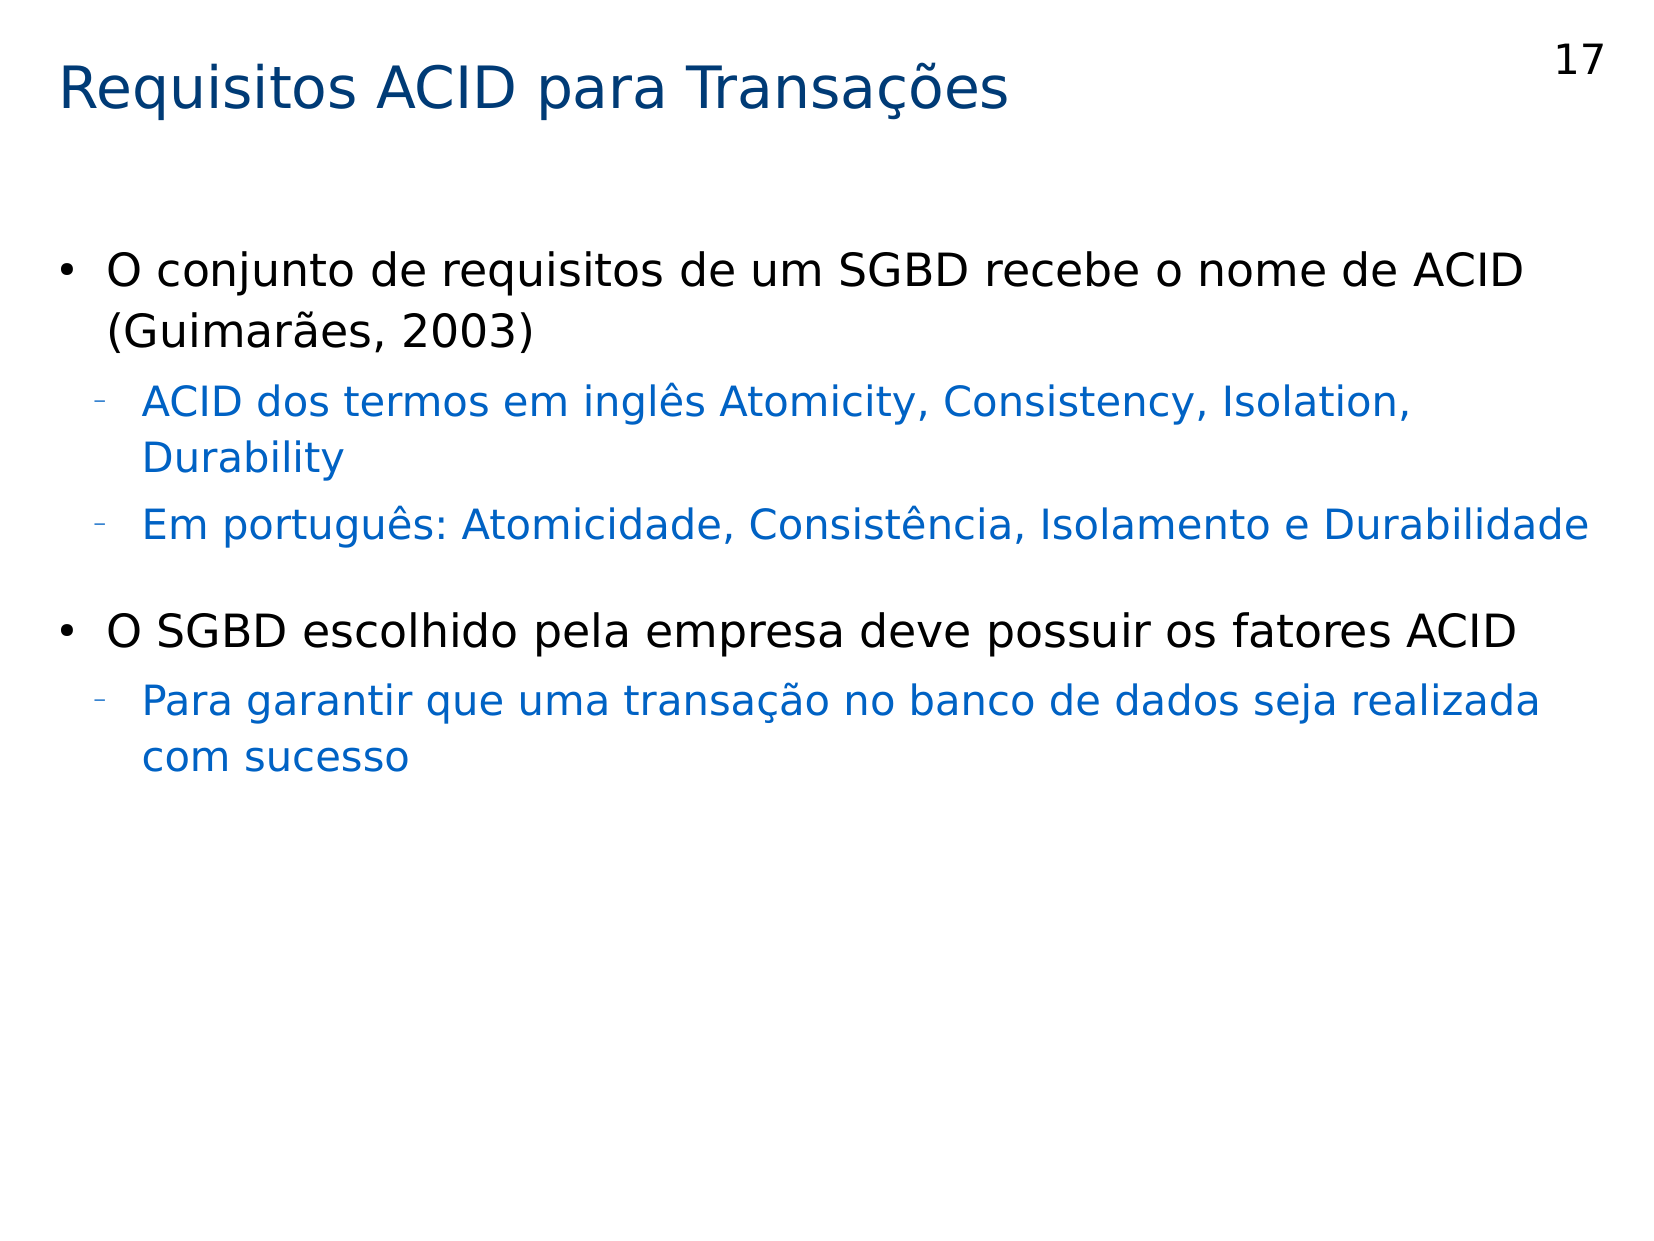

# Requisitos ACID para Transações
17
O conjunto de requisitos de um SGBD recebe o nome de ACID (Guimarães, 2003)
ACID dos termos em inglês Atomicity, Consistency, Isolation, Durability
Em português: Atomicidade, Consistência, Isolamento e Durabilidade
O SGBD escolhido pela empresa deve possuir os fatores ACID
Para garantir que uma transação no banco de dados seja realizada com sucesso